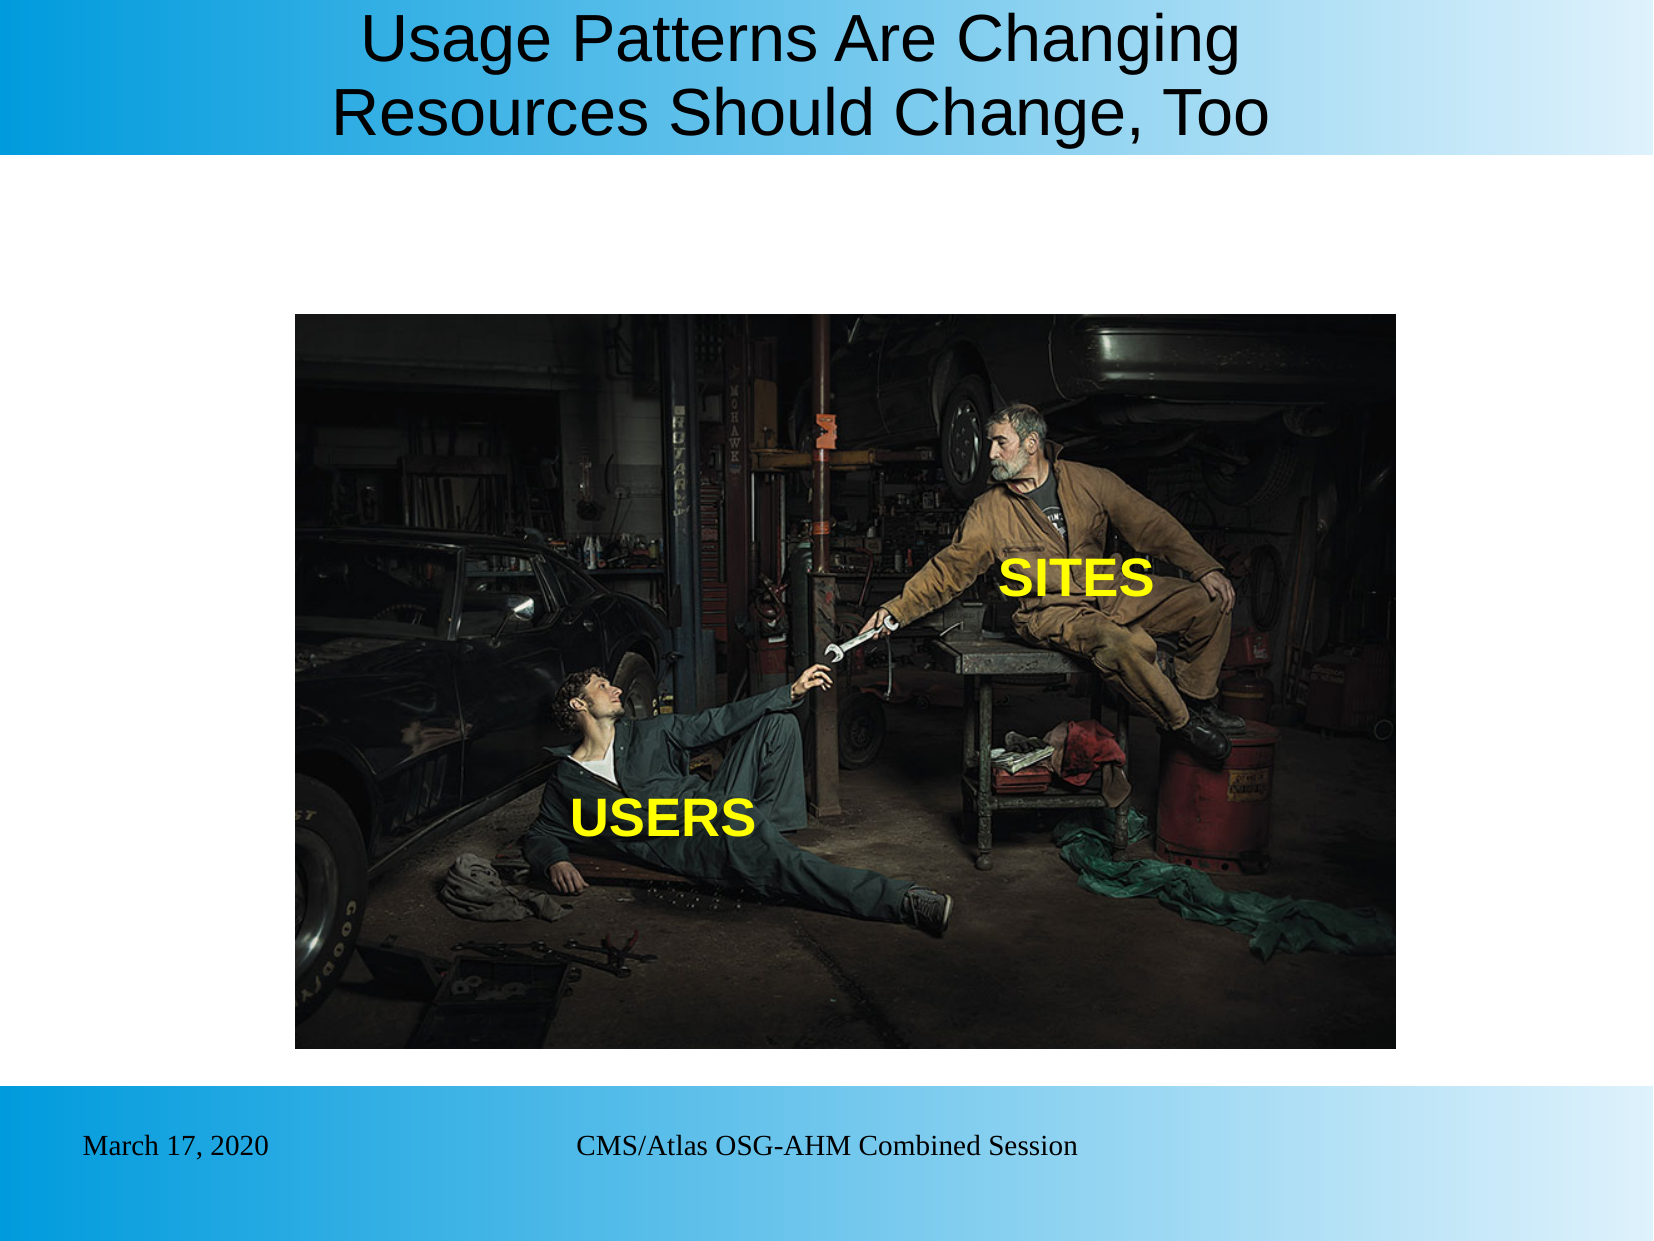

# Usage Patterns Are Changing Resources Should Change, Too
SITES
USERS
March 17, 2020
CMS/Atlas OSG-AHM Combined Session